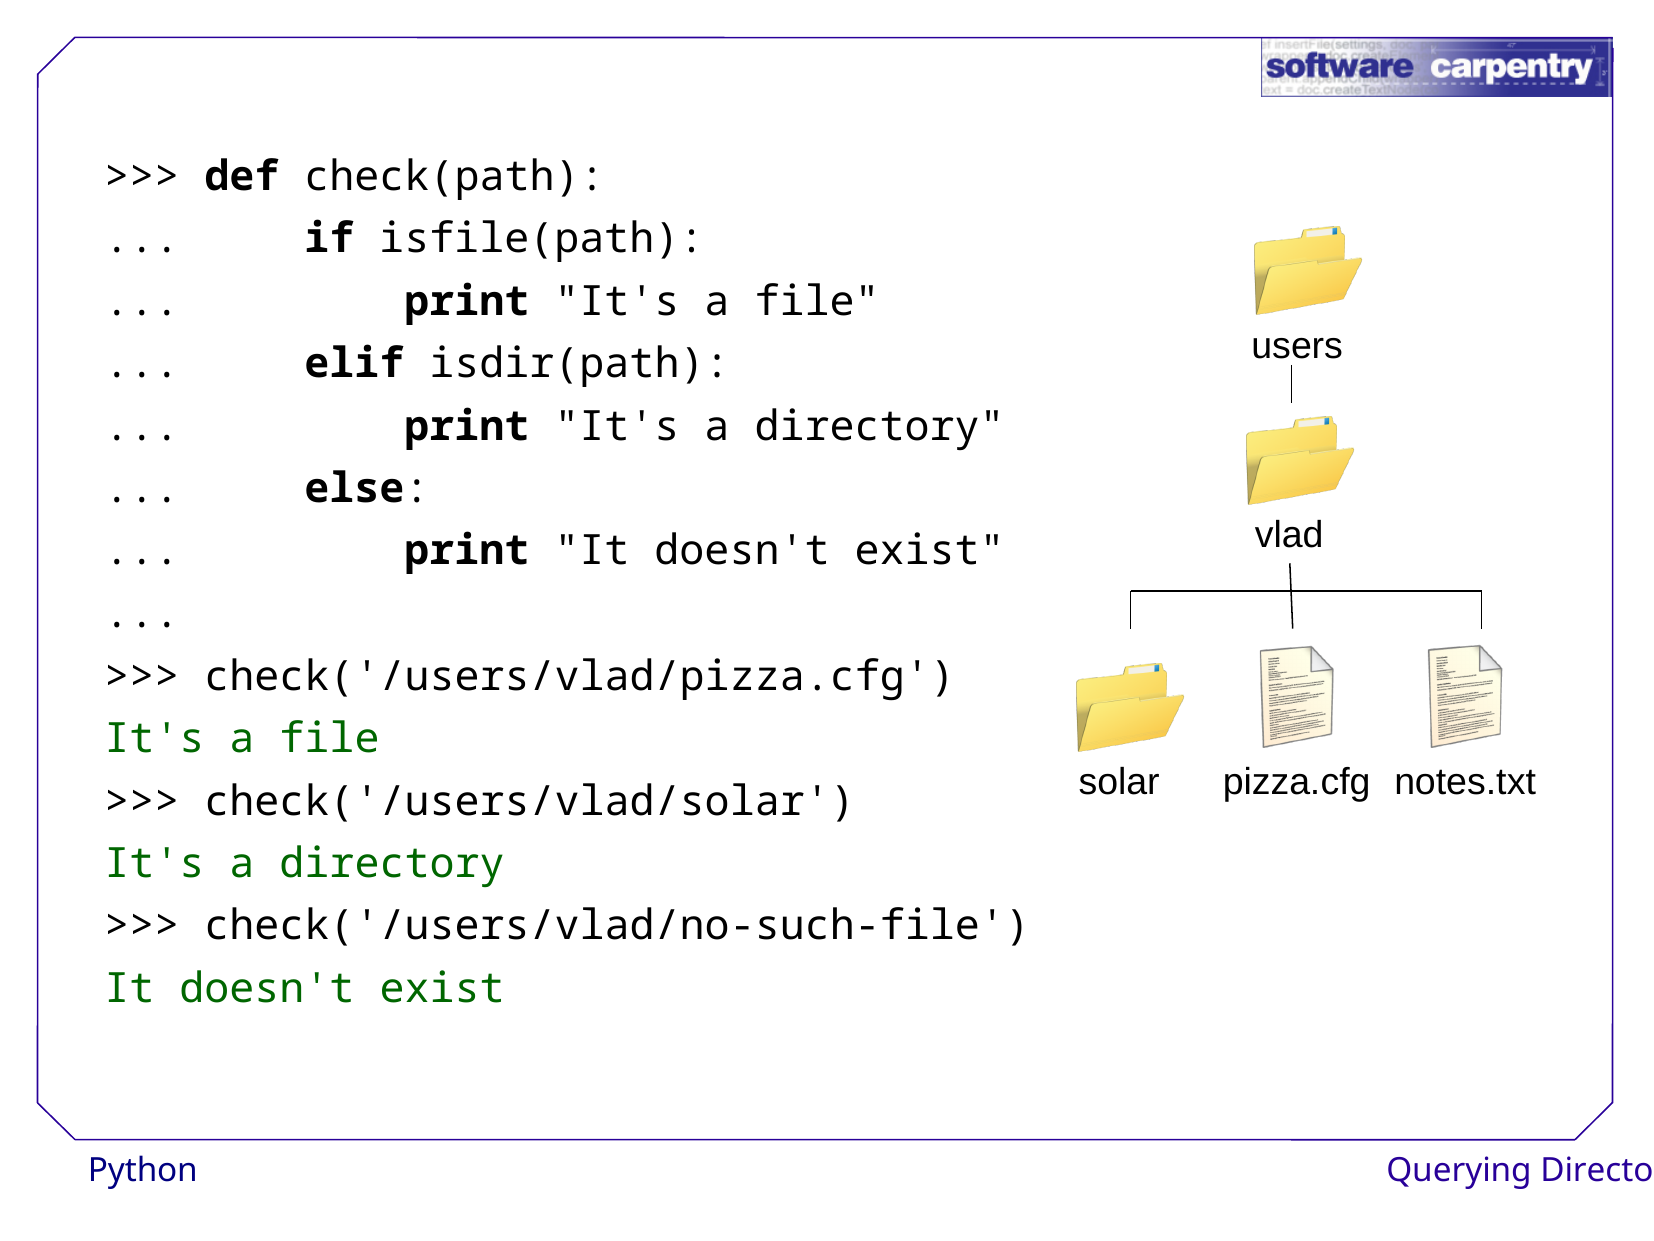

>>> def check(path):
... if isfile(path):
... print "It's a file"
... elif isdir(path):
... print "It's a directory"
... else:
... print "It doesn't exist"
...
>>> check('/users/vlad/pizza.cfg')
It's a file
>>> check('/users/vlad/solar')
It's a directory
>>> check('/users/vlad/no-such-file')
It doesn't exist
users
vlad
solar
notes.txt
pizza.cfg